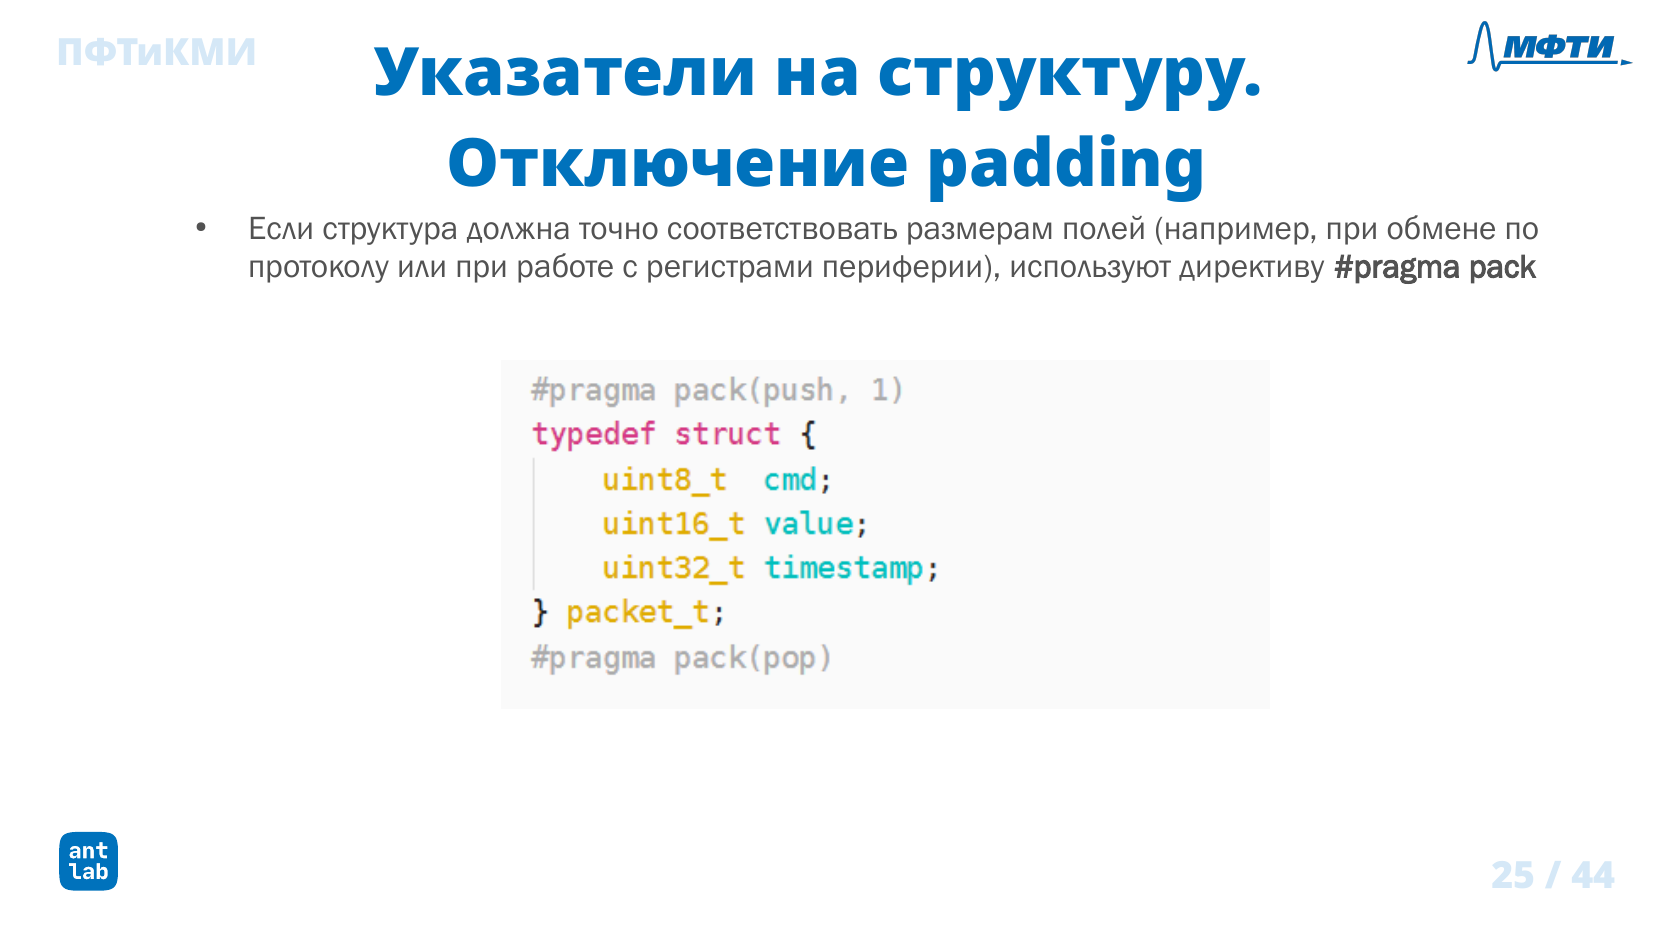

# Указатели на структуру. Отключение padding
Если структура должна точно соответствовать размерам полей (например, при обмене по протоколу или при работе с регистрами периферии), используют директиву #pragma pack